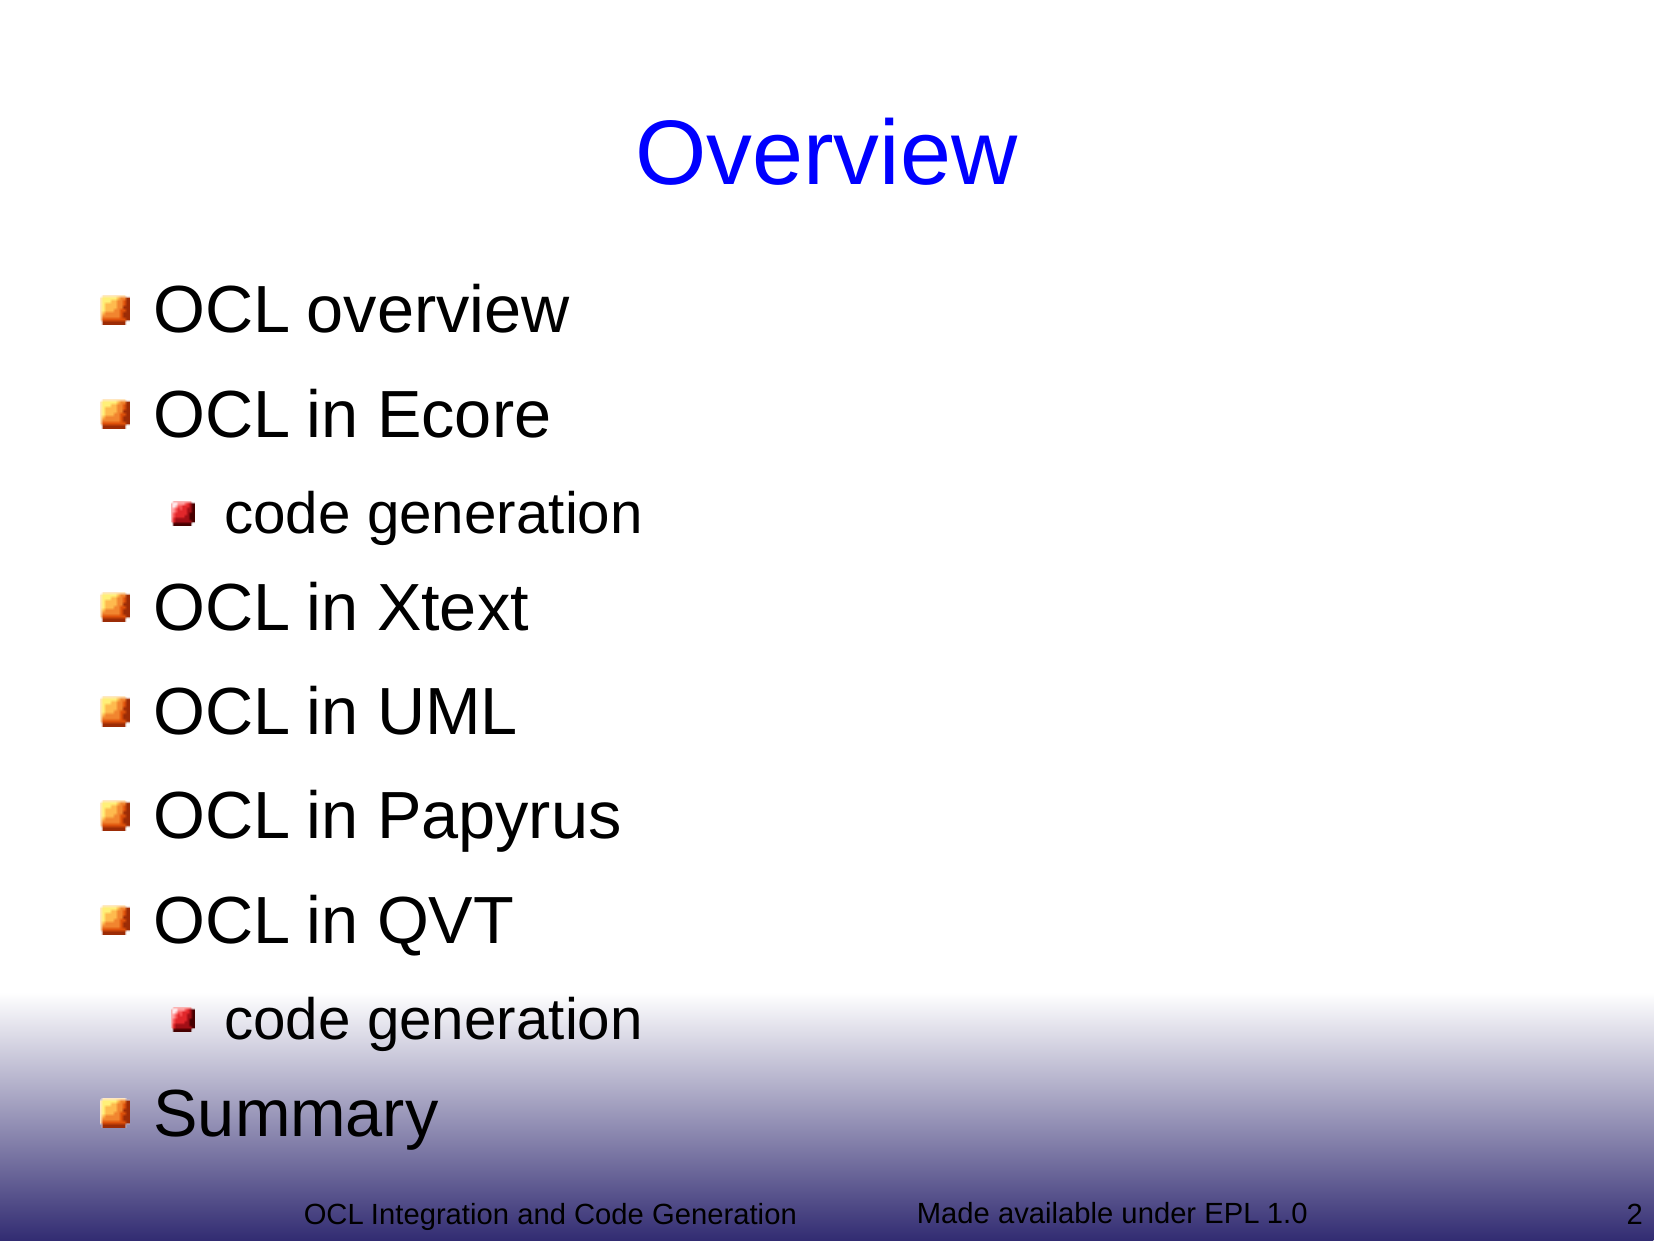

# Overview
OCL overview
OCL in Ecore
code generation
OCL in Xtext
OCL in UML
OCL in Papyrus
OCL in QVT
code generation
Summary
OCL Integration and Code Generation
2